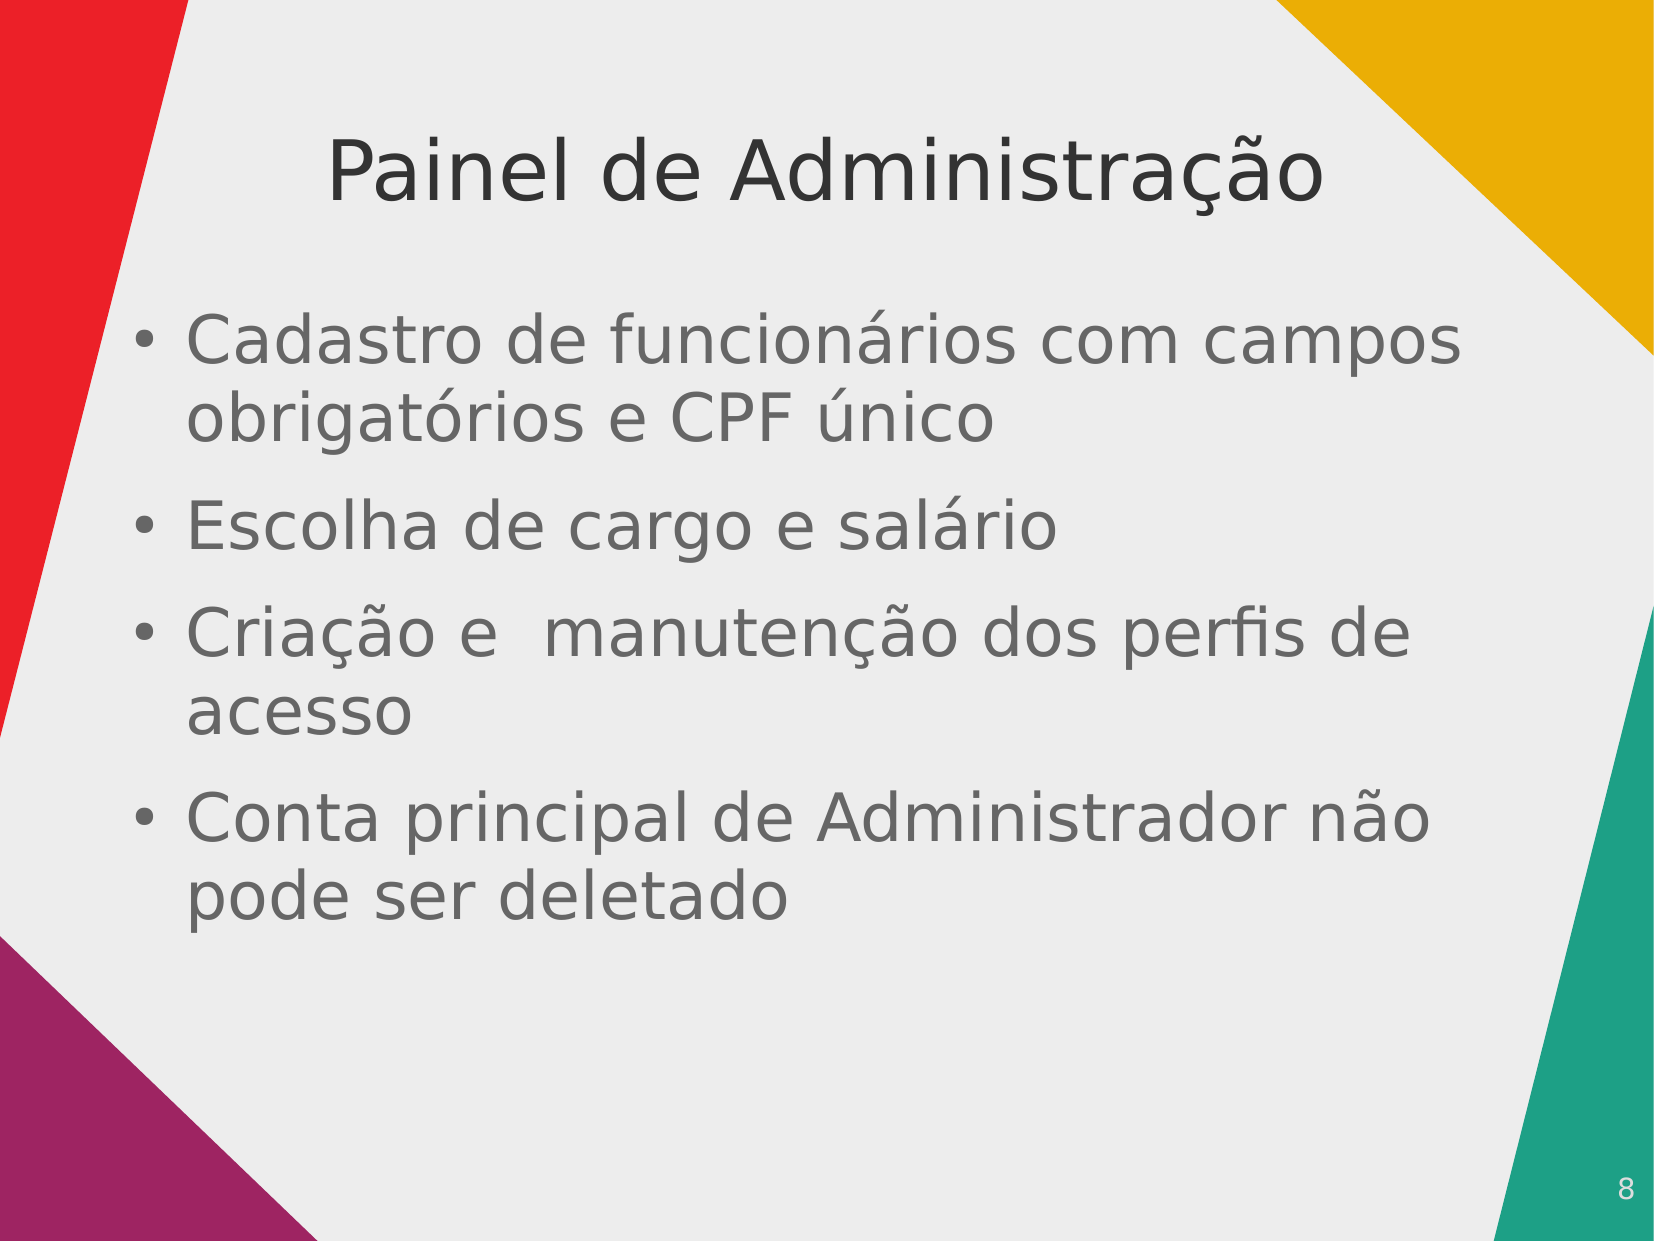

# Painel de Administração
Cadastro de funcionários com campos obrigatórios e CPF único
Escolha de cargo e salário
Criação e manutenção dos perfis de acesso
Conta principal de Administrador não pode ser deletado
8